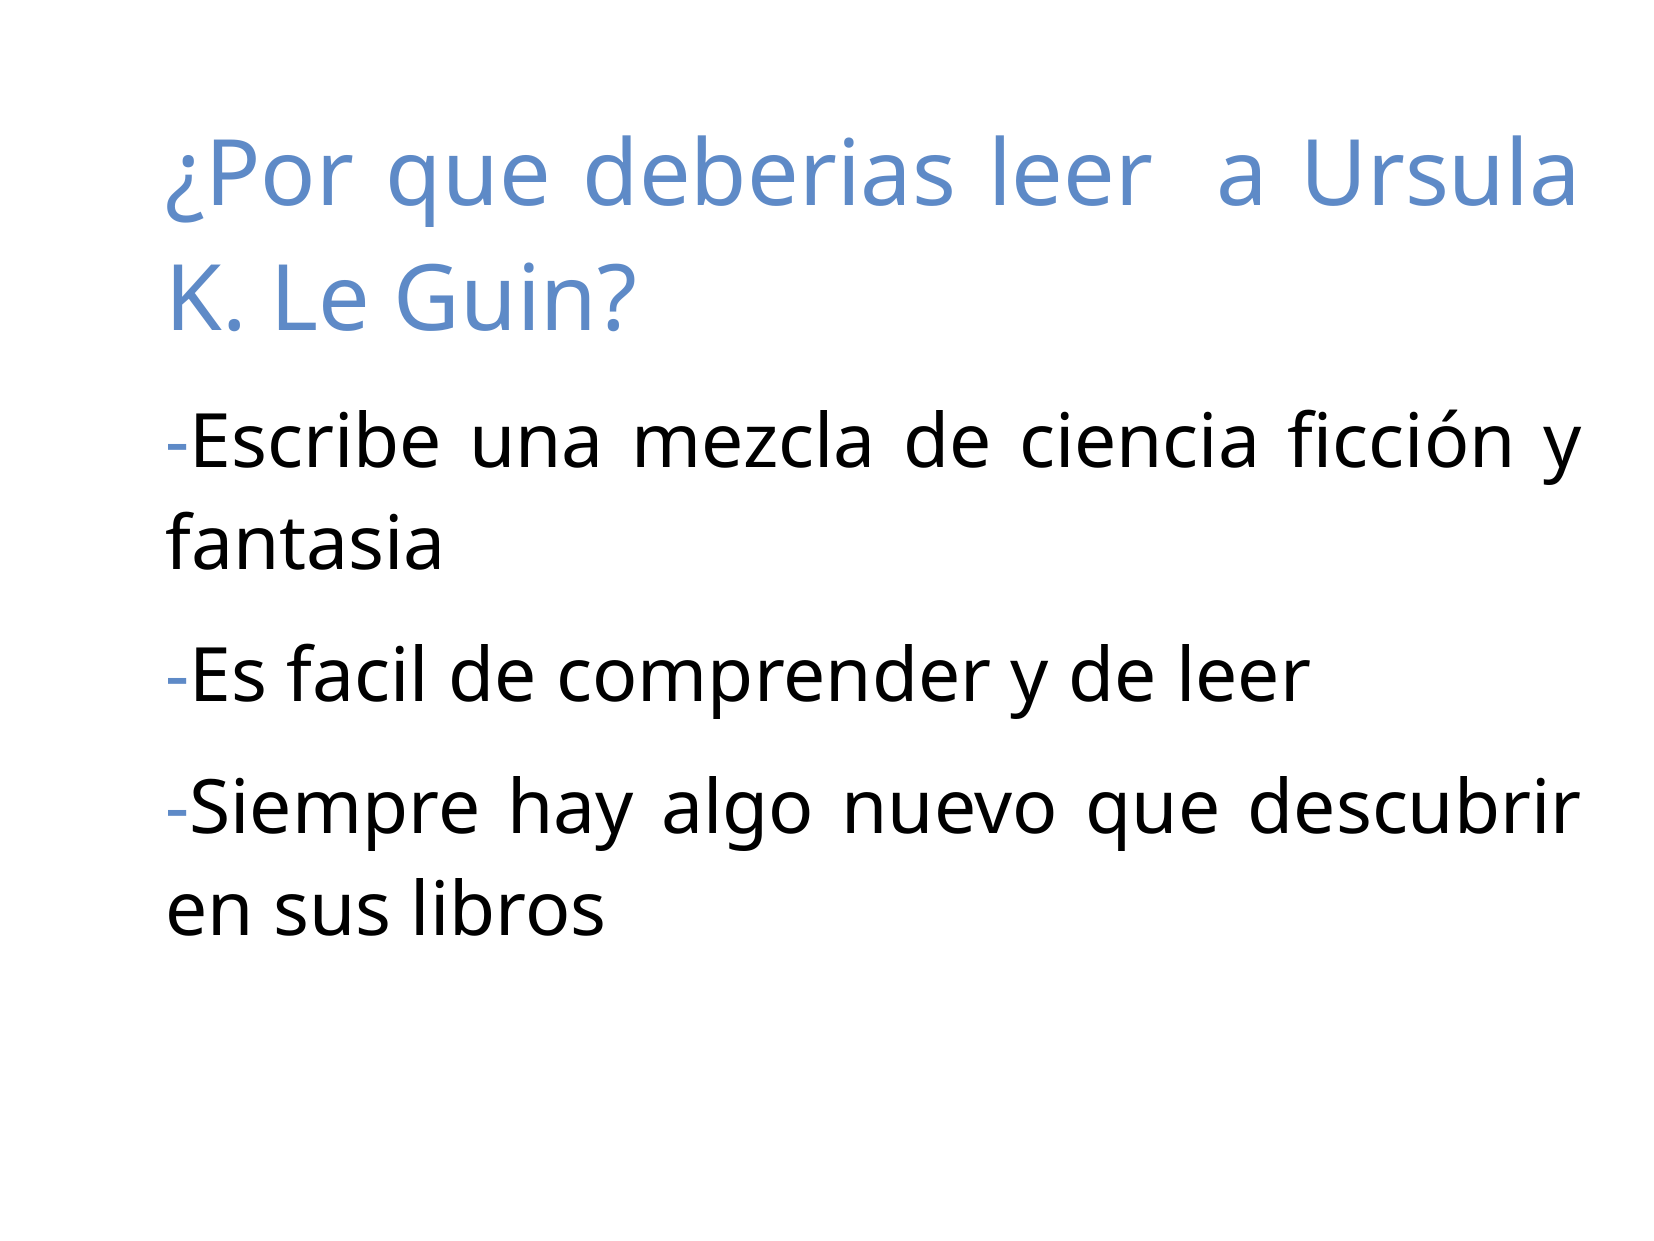

# ¿Por que deberias leer a Ursula K. Le Guin?
-Escribe una mezcla de ciencia ficción y fantasia
-Es facil de comprender y de leer
-Siempre hay algo nuevo que descubrir en sus libros